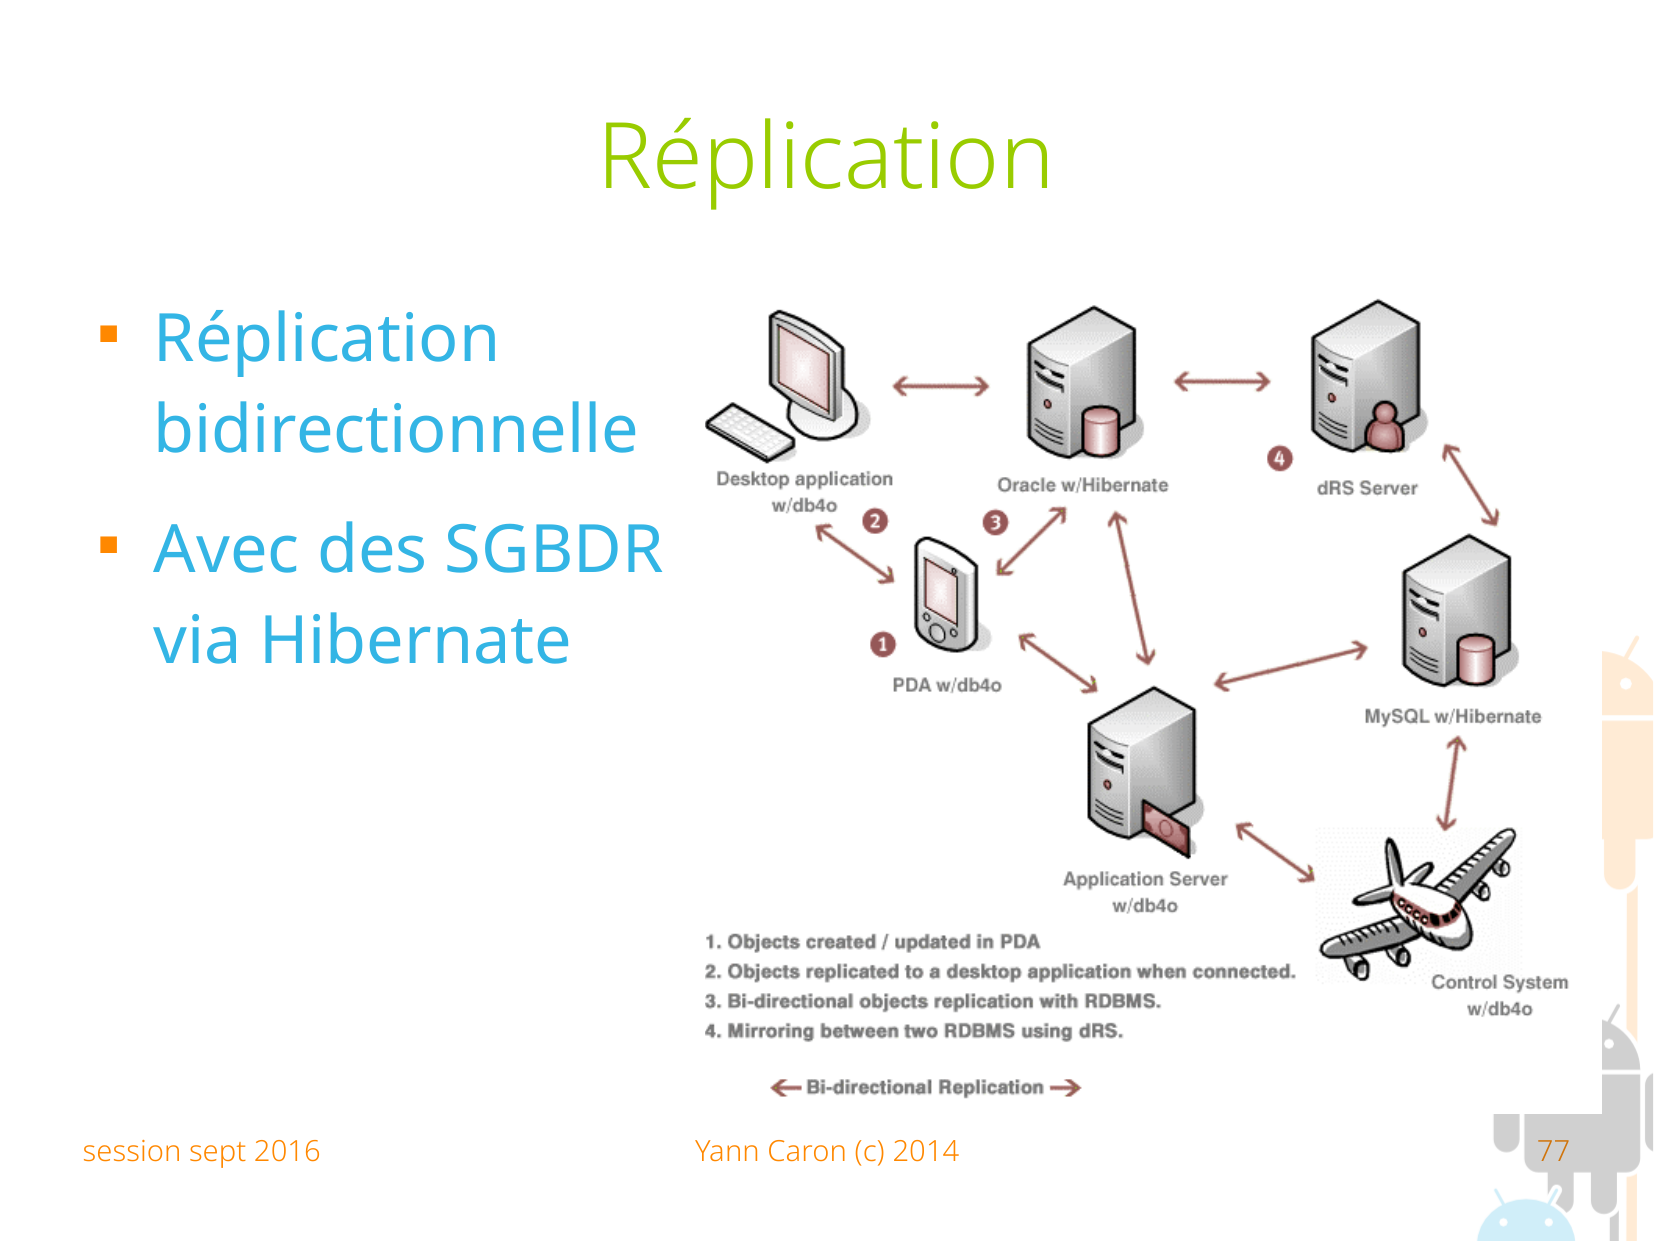

# Réplication
Réplication bidirectionnelle
Avec des SGBDR via Hibernate
session sept 2016
Yann Caron (c) 2014
77